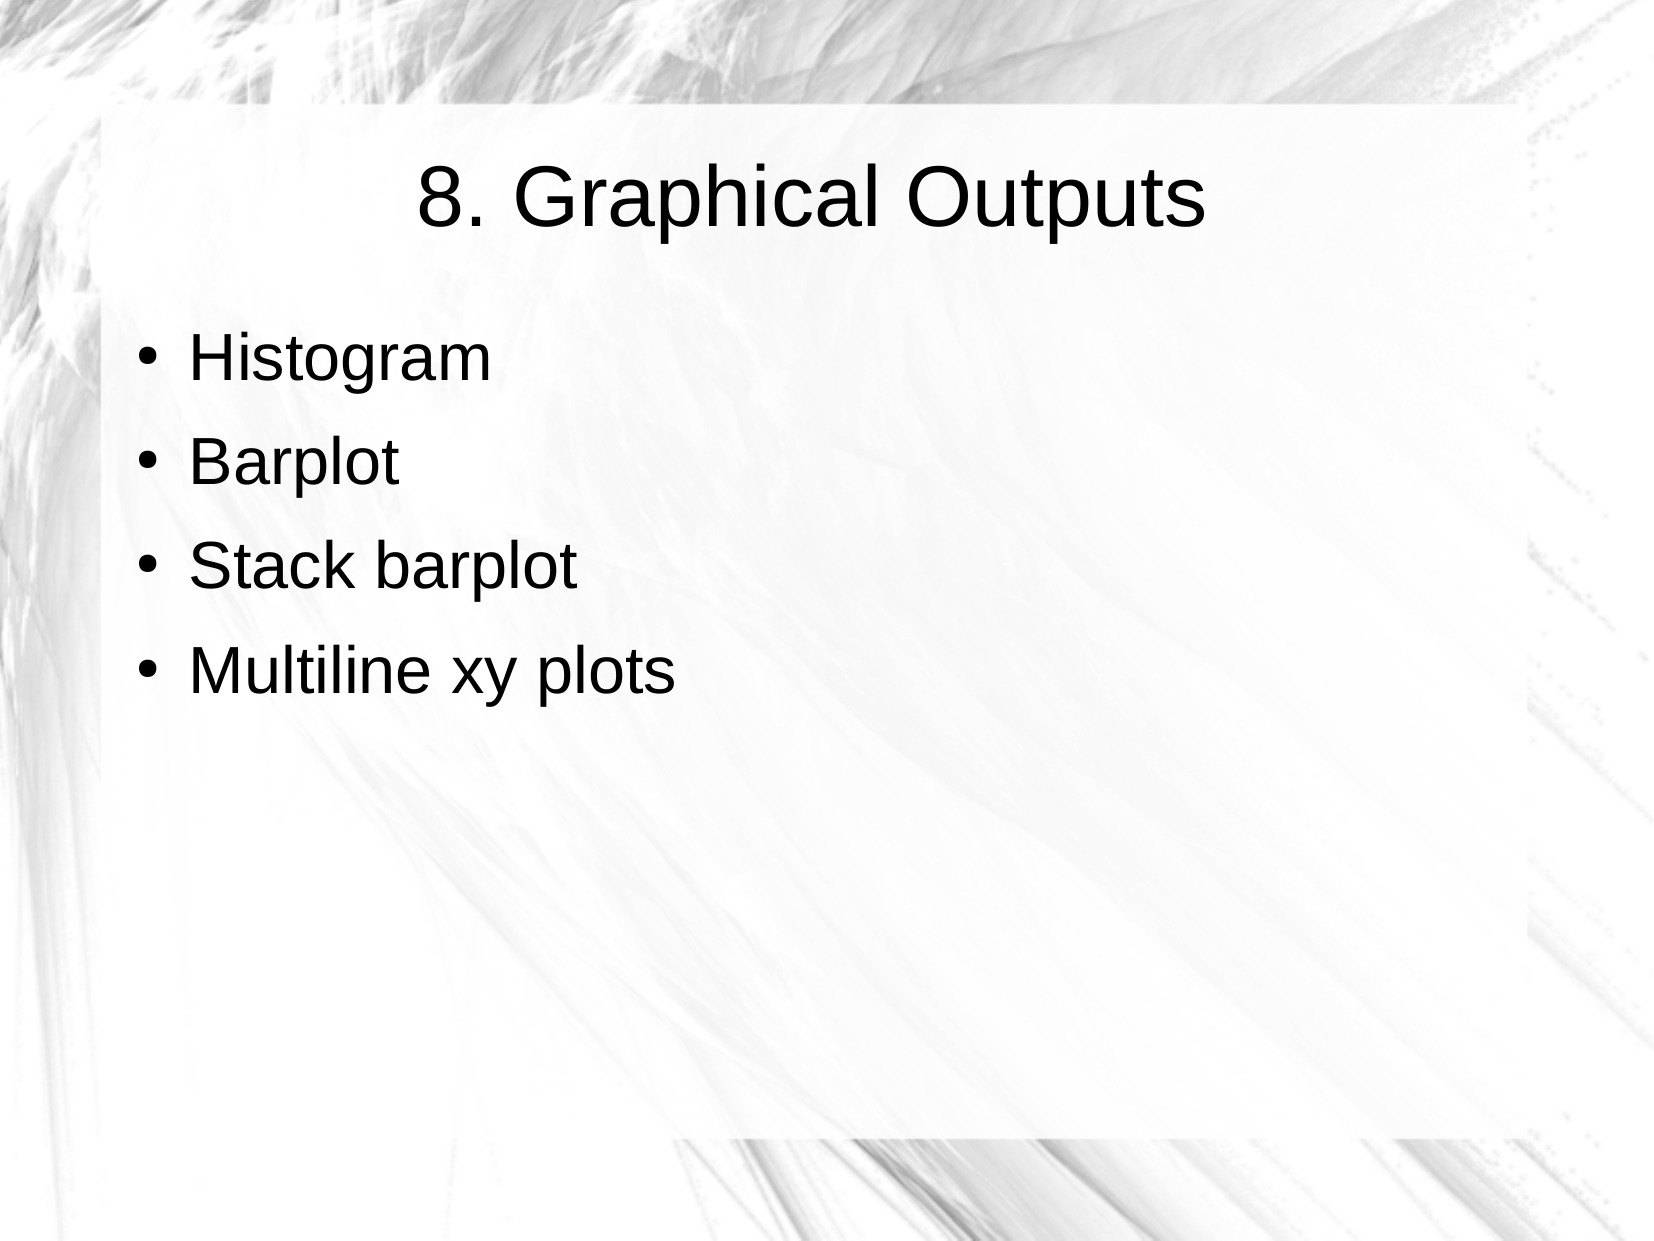

# 8. Graphical Outputs
Histogram
Barplot
Stack barplot
Multiline xy plots